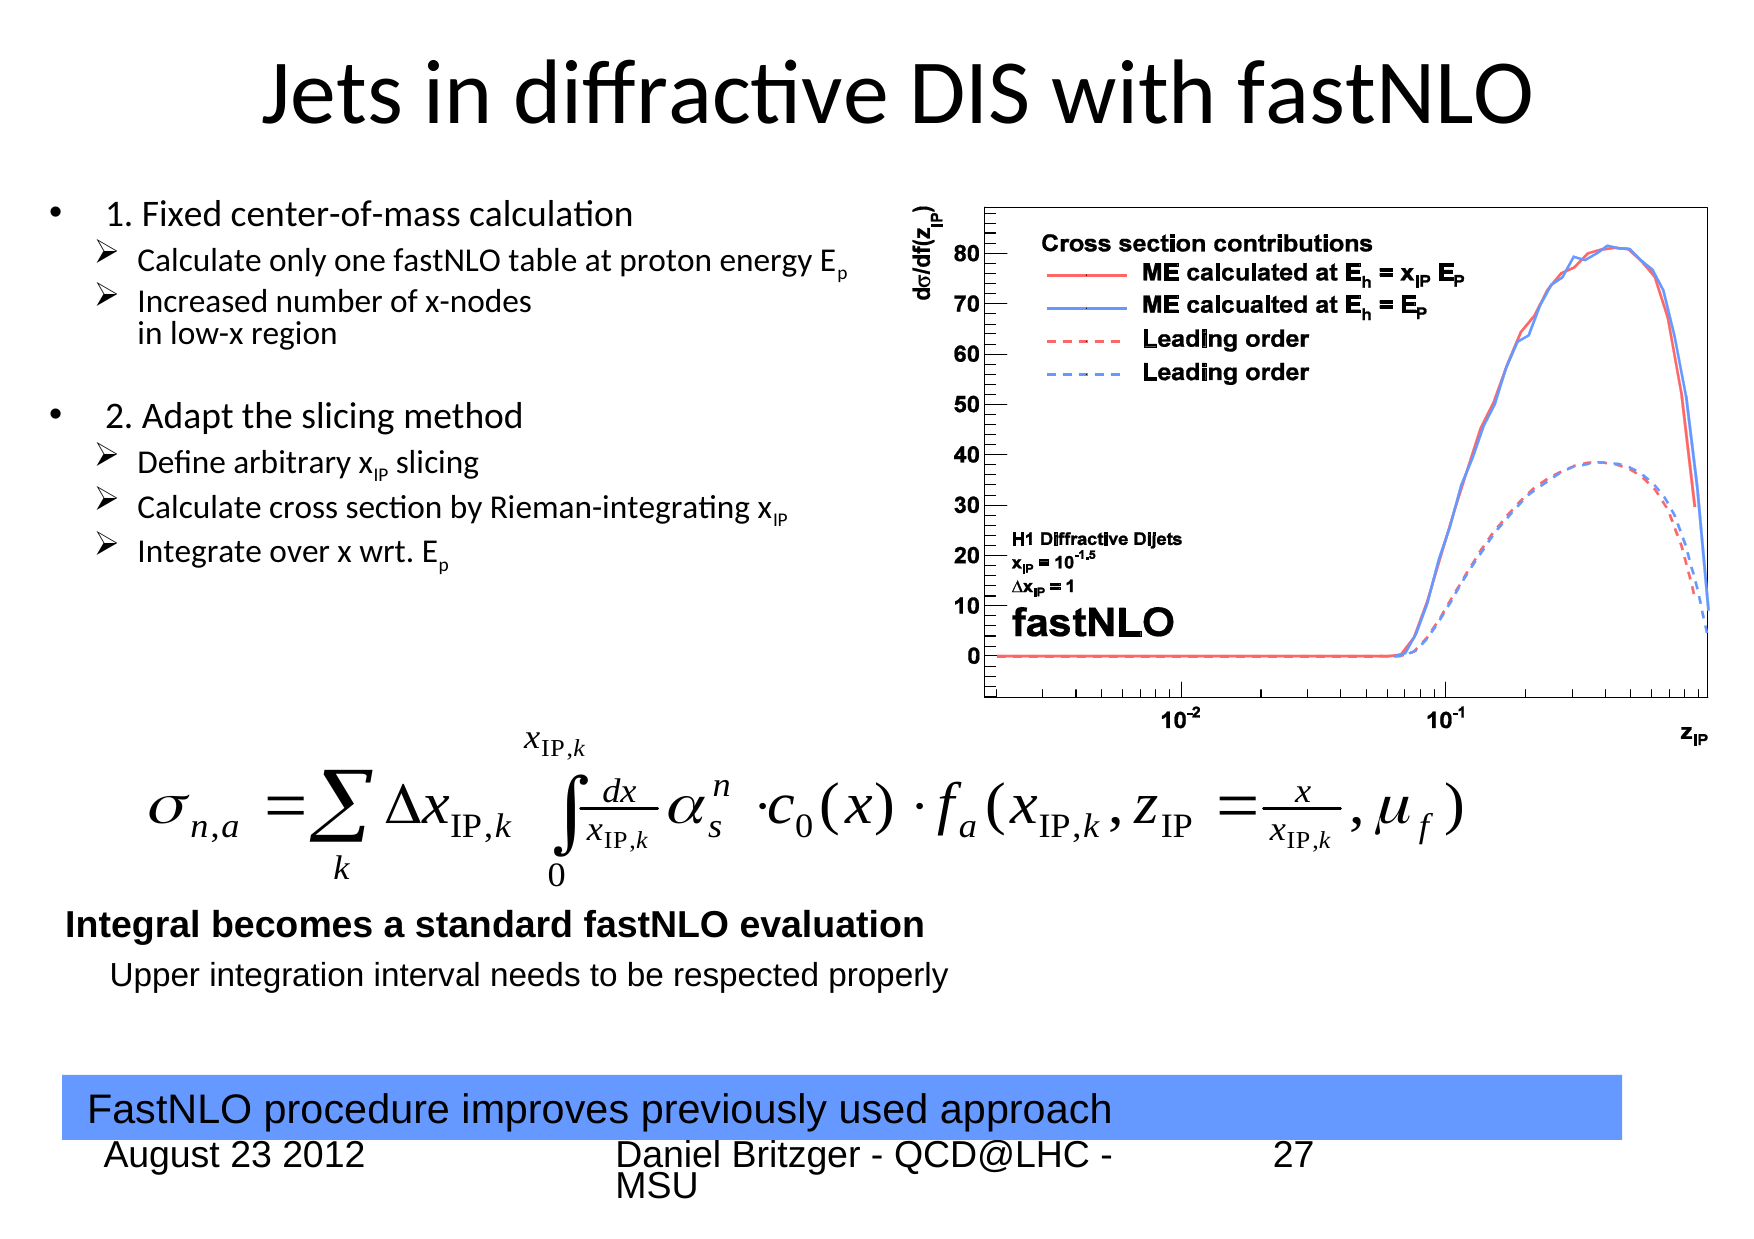

# Jets in diffractive DIS with fastNLO
1. Fixed center-of-mass calculation
Calculate only one fastNLO table at proton energy Ep
Increased number of x-nodes
in low-x region
2. Adapt the slicing method
Define arbitrary xIP slicing
Calculate cross section by Rieman-integrating xIP
Integrate over x wrt. Ep
Integral becomes a standard fastNLO evaluation
Upper integration interval needs to be respected properly
FastNLO procedure improves previously used approach
August 23 2012
Daniel Britzger - QCD@LHC - MSU
27